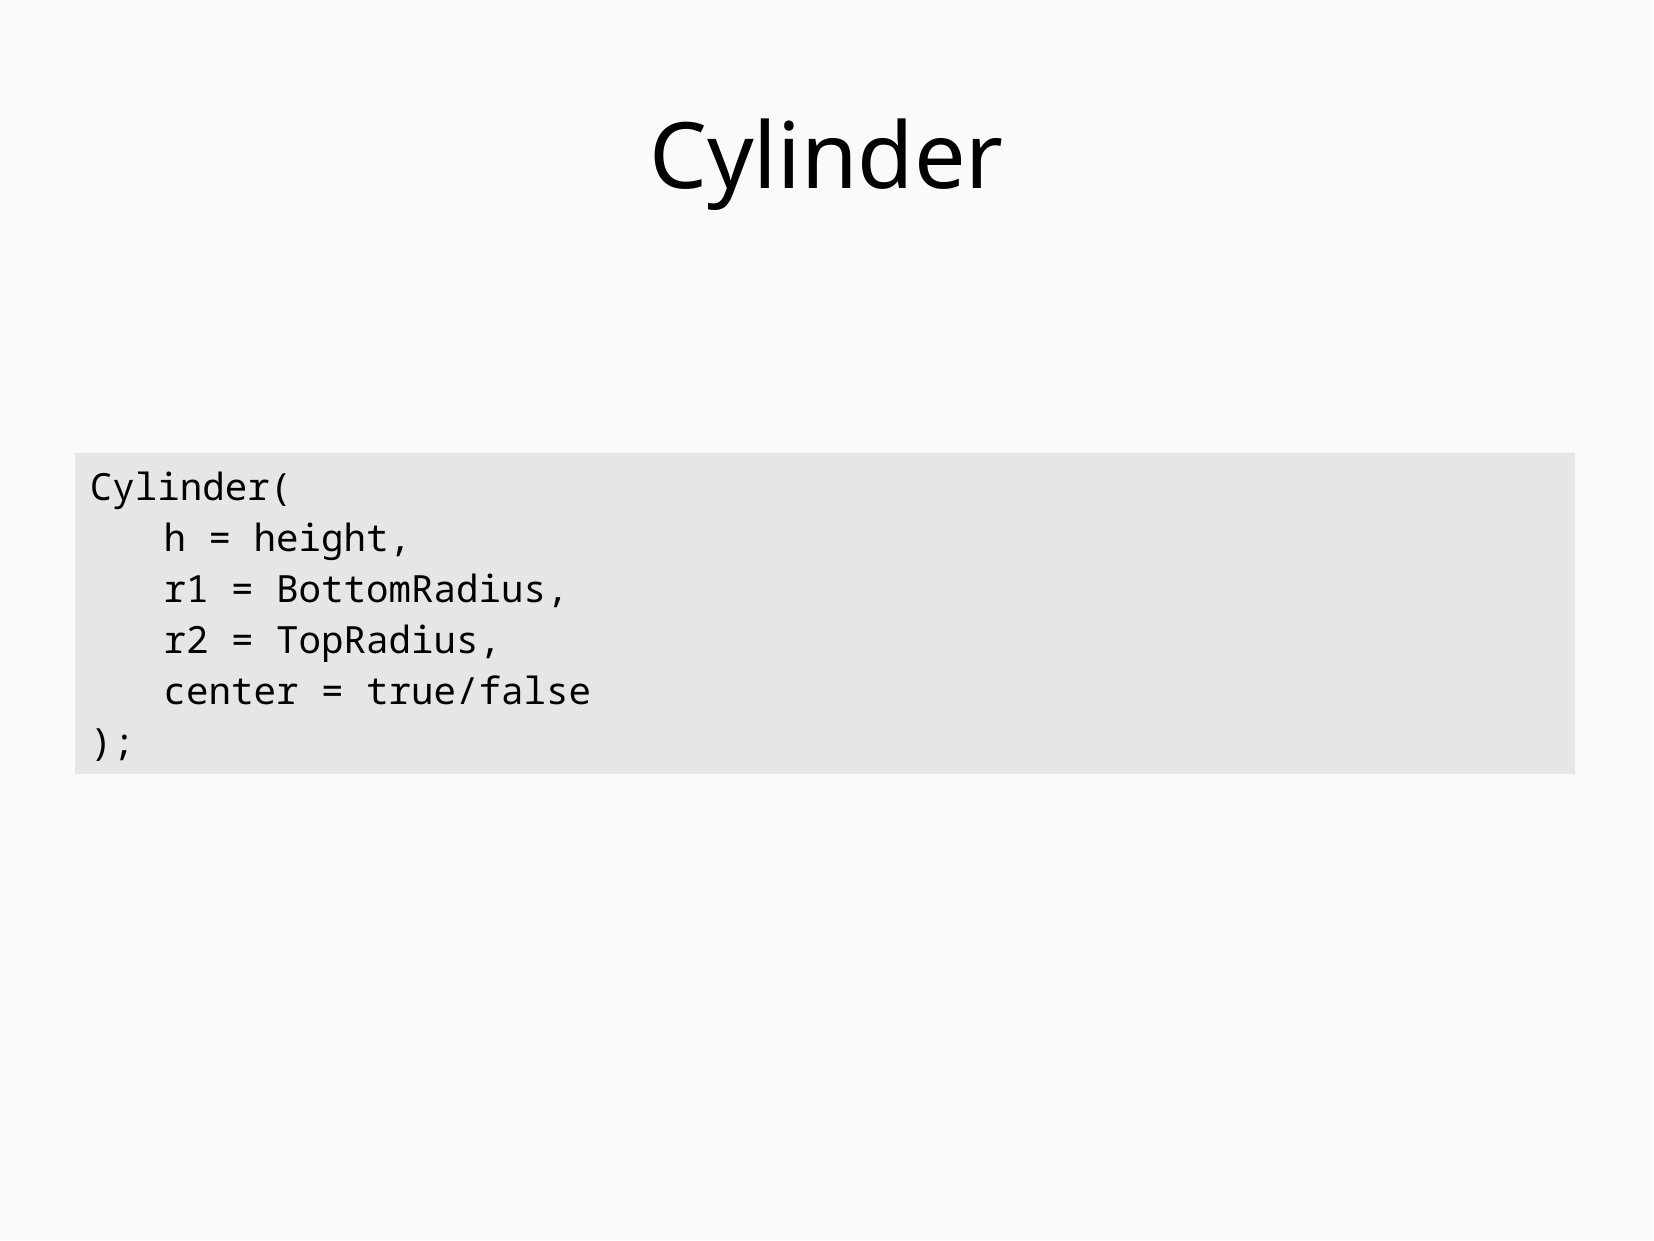

# Cylinder
Cylinder(
	h = height,
	r1 = BottomRadius,
	r2 = TopRadius,
	center = true/false
);